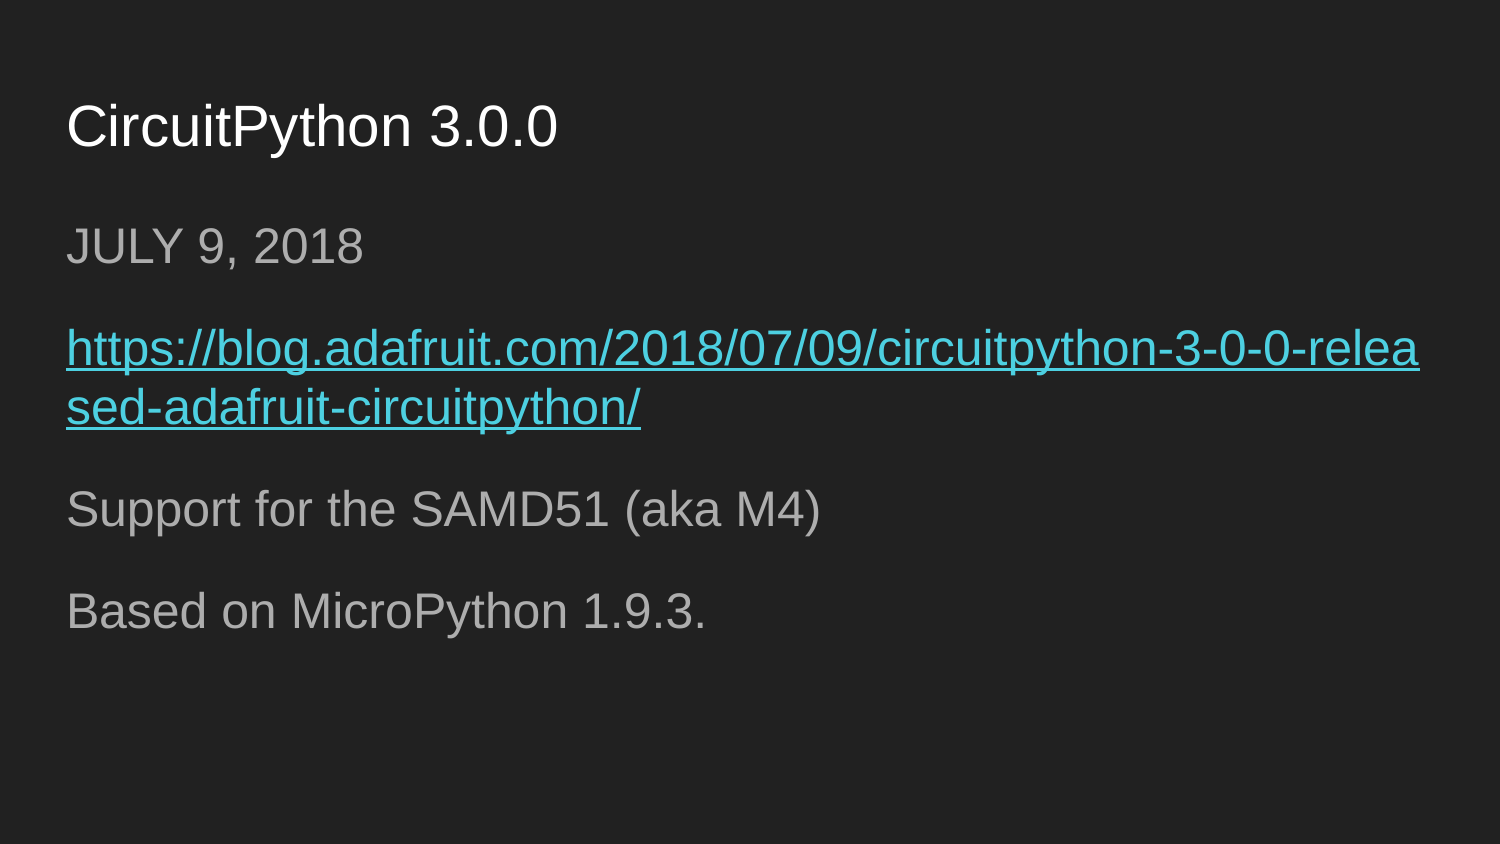

# CircuitPython 3.0.0
JULY 9, 2018
https://blog.adafruit.com/2018/07/09/circuitpython-3-0-0-released-adafruit-circuitpython/
Support for the SAMD51 (aka M4)
Based on MicroPython 1.9.3.